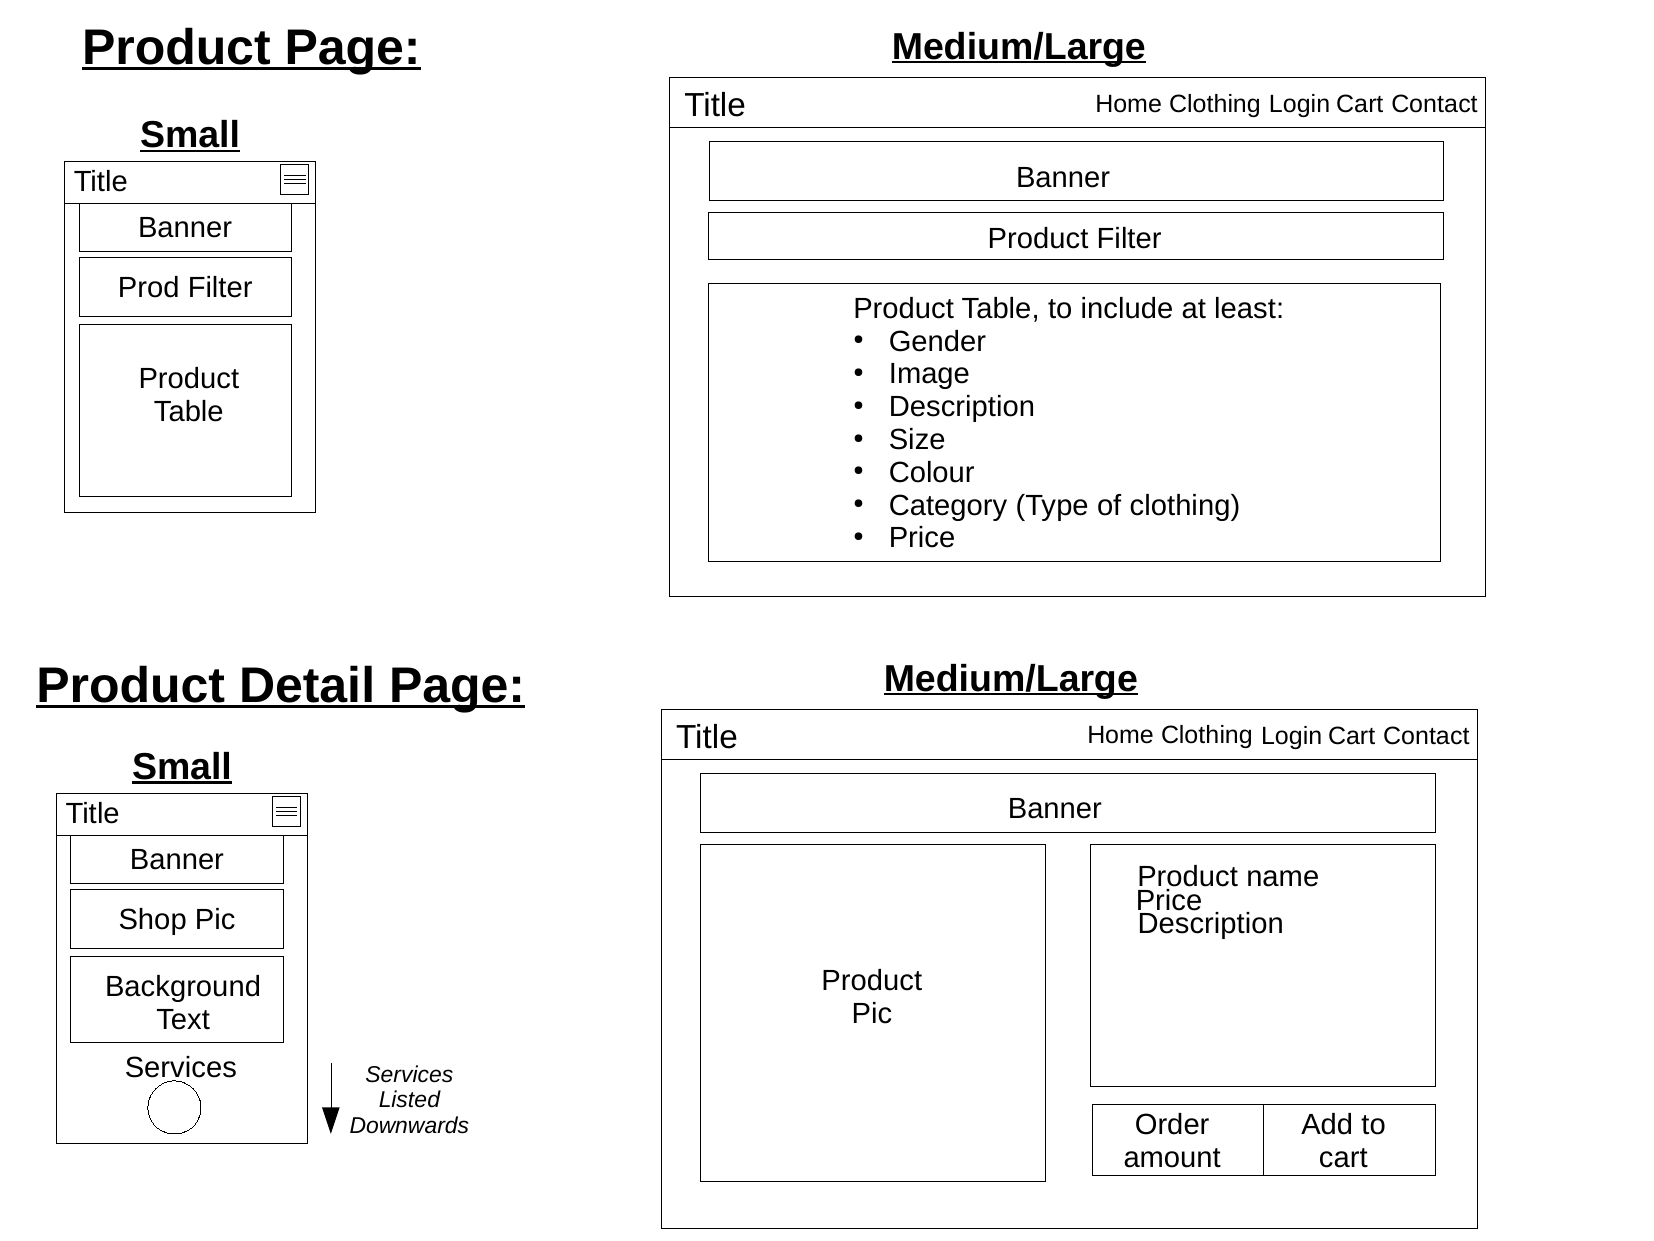

Product Page:
Medium/Large
Title
Home
Clothing
Login
Cart
Contact
Small
Banner
Title
Banner
Product Filter
Prod Filter
Product Table, to include at least:
Gender
Image
Description
Size
Colour
Category (Type of clothing)
Price
Product Table
Medium/Large
Product Detail Page:
Title
Home
Clothing
Login
Cart
Contact
Small
Banner
Title
Banner
Product name
Price
Shop Pic
Description
Product
Pic
Background
Text
Services
Services
Listed Downwards
Order amount
Add to cart